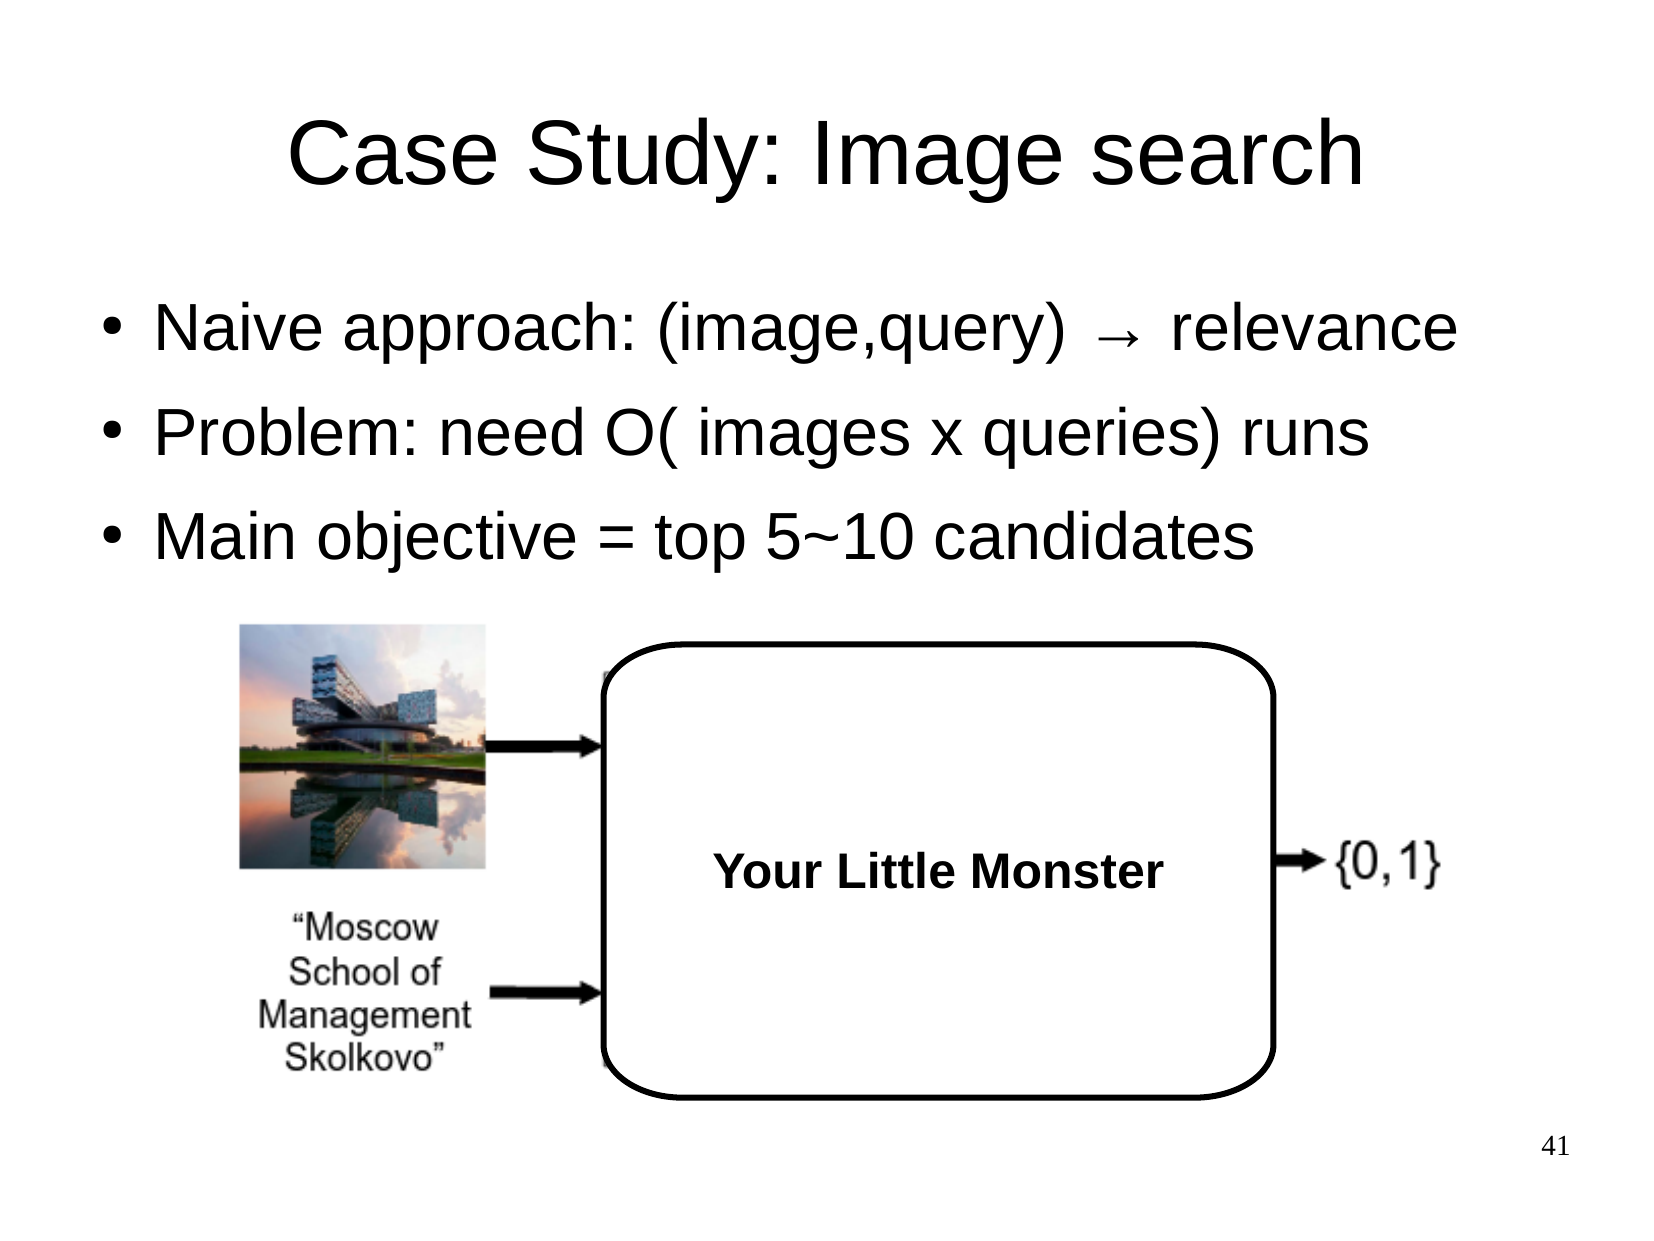

# Case Study: Image search
Naive approach: (image,query) → relevance
Problem: need O( images x queries) runs
Main objective = top 5~10 candidates
Your Little Monster
41